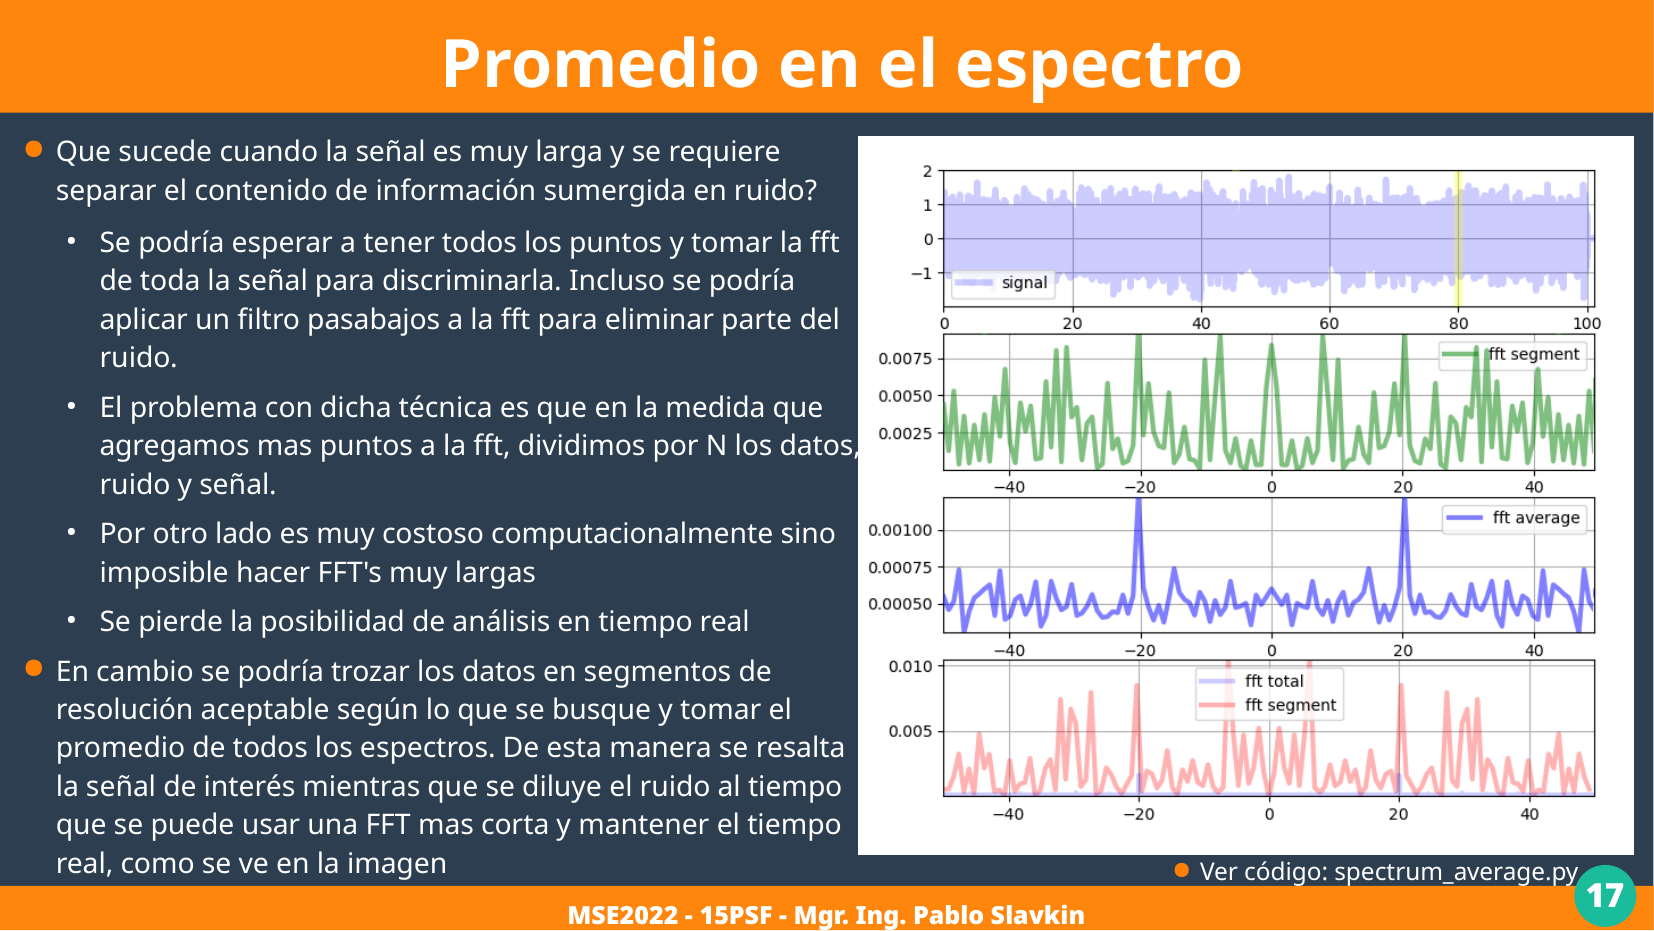

# Promedio en el espectro
Que sucede cuando la señal es muy larga y se requiere separar el contenido de información sumergida en ruido?
Se podría esperar a tener todos los puntos y tomar la fft de toda la señal para discriminarla. Incluso se podría aplicar un filtro pasabajos a la fft para eliminar parte del ruido.
El problema con dicha técnica es que en la medida que agregamos mas puntos a la fft, dividimos por N los datos, ruido y señal.
Por otro lado es muy costoso computacionalmente sino imposible hacer FFT's muy largas
Se pierde la posibilidad de análisis en tiempo real
En cambio se podría trozar los datos en segmentos de resolución aceptable según lo que se busque y tomar el promedio de todos los espectros. De esta manera se resalta la señal de interés mientras que se diluye el ruido al tiempo que se puede usar una FFT mas corta y mantener el tiempo real, como se ve en la imagen
Ver código: spectrum_average.py
MSE2022 - 15PSF - Mgr. Ing. Pablo Slavkin